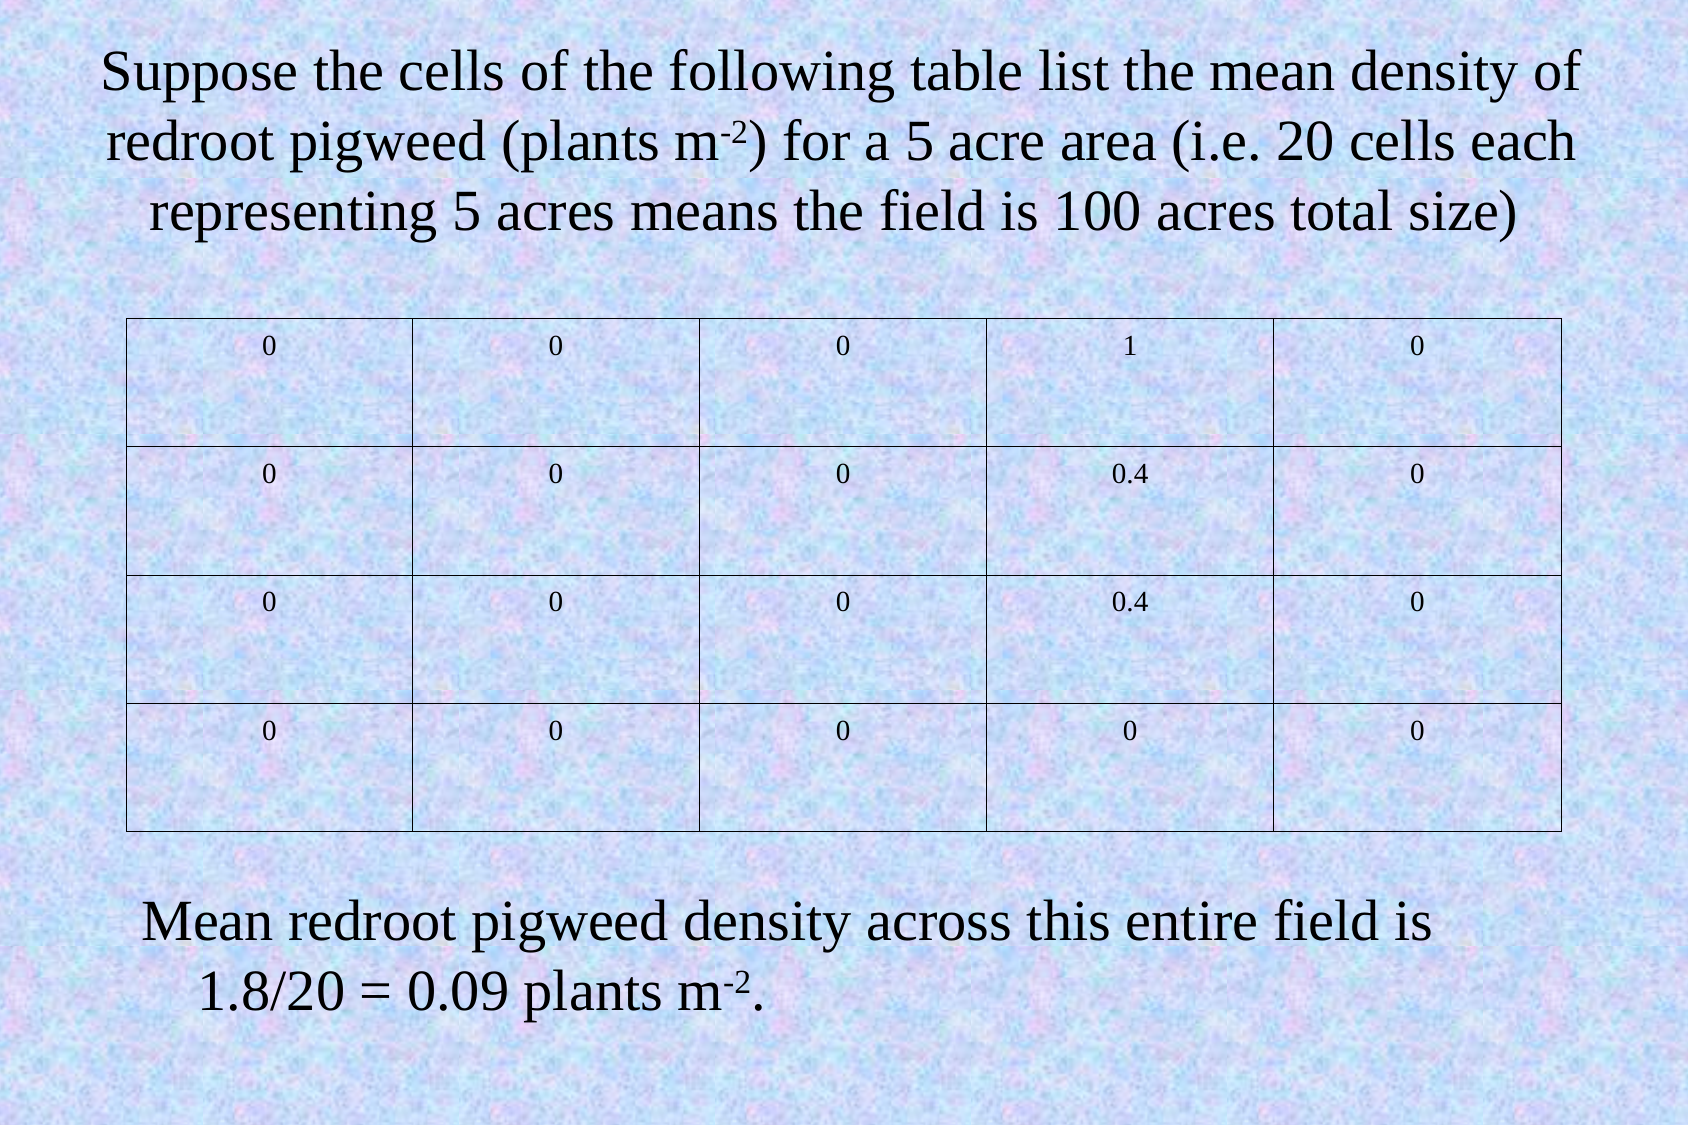

# Suppose the cells of the following table list the mean density of redroot pigweed (plants m-2) for a 5 acre area (i.e. 20 cells each representing 5 acres means the field is 100 acres total size)
| 0 | 0 | 0 | 1 | 0 |
| --- | --- | --- | --- | --- |
| 0 | 0 | 0 | 0.4 | 0 |
| 0 | 0 | 0 | 0.4 | 0 |
| 0 | 0 | 0 | 0 | 0 |
Mean redroot pigweed density across this entire field is 1.8/20 = 0.09 plants m-2.